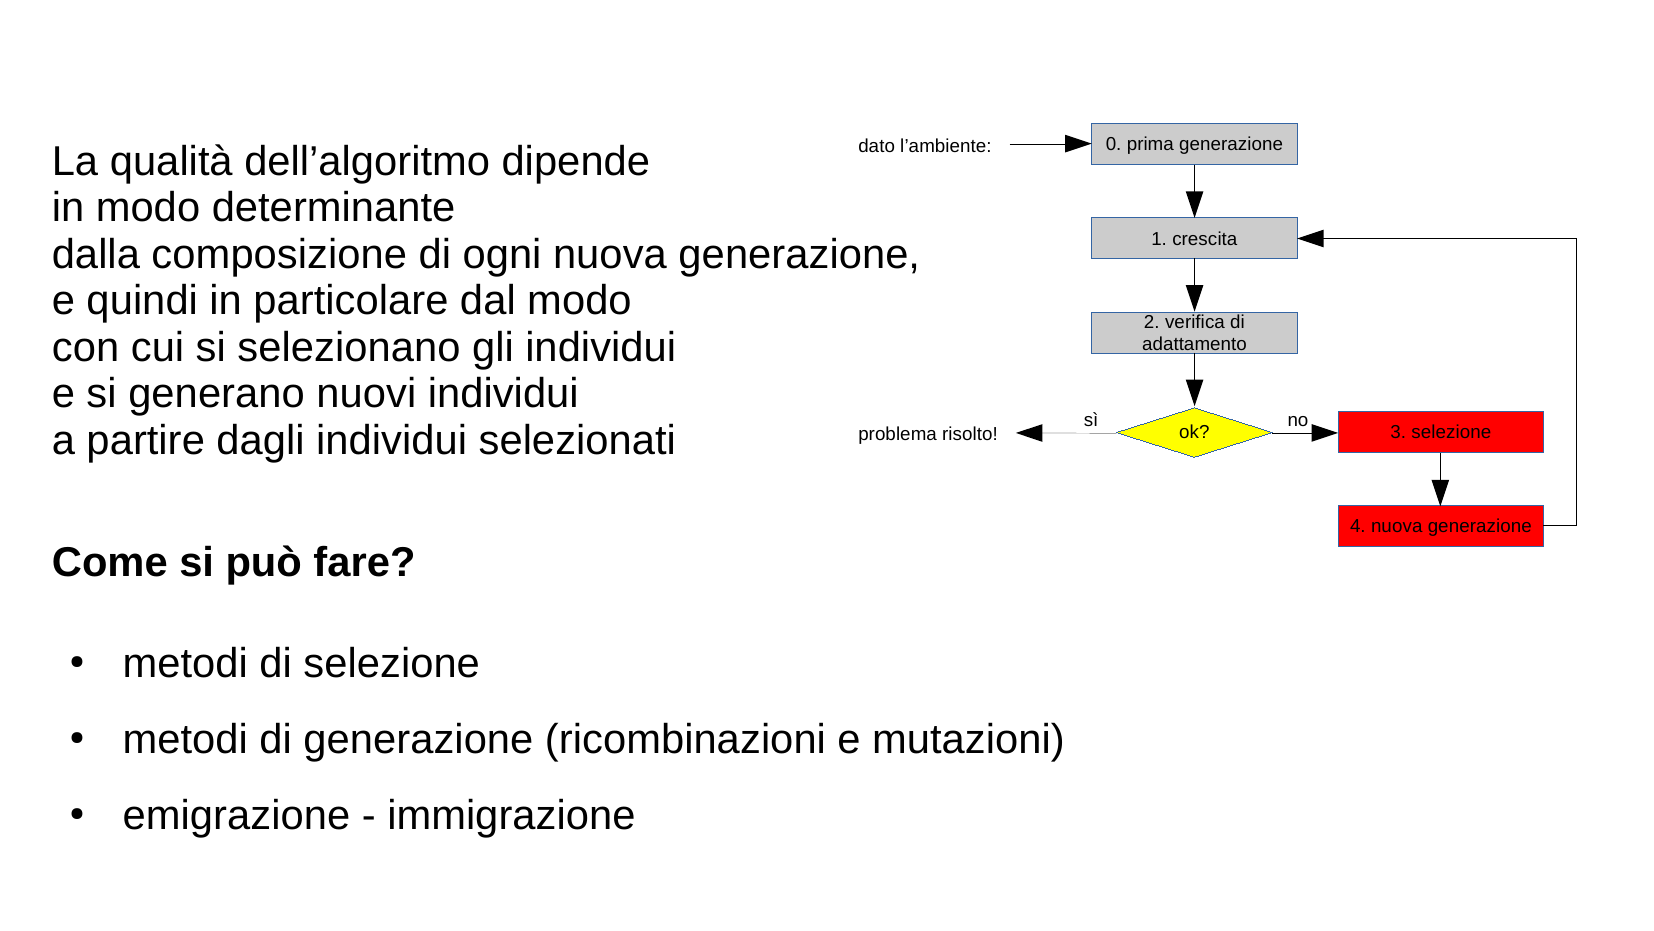

0. prima generazione
dato l’ambiente:
# La qualità dell’algoritmo dipende in modo determinante dalla composizione di ogni nuova generazione, e quindi in particolare dal modo con cui si selezionano gli individui e si generano nuovi individui a partire dagli individui selezionati
Come si può fare?
1. crescita
2. verifica di
adattamento
sì
no
ok?
3. selezione
problema risolto!
4. nuova generazione
metodi di selezione
metodi di generazione (ricombinazioni e mutazioni)
emigrazione - immigrazione